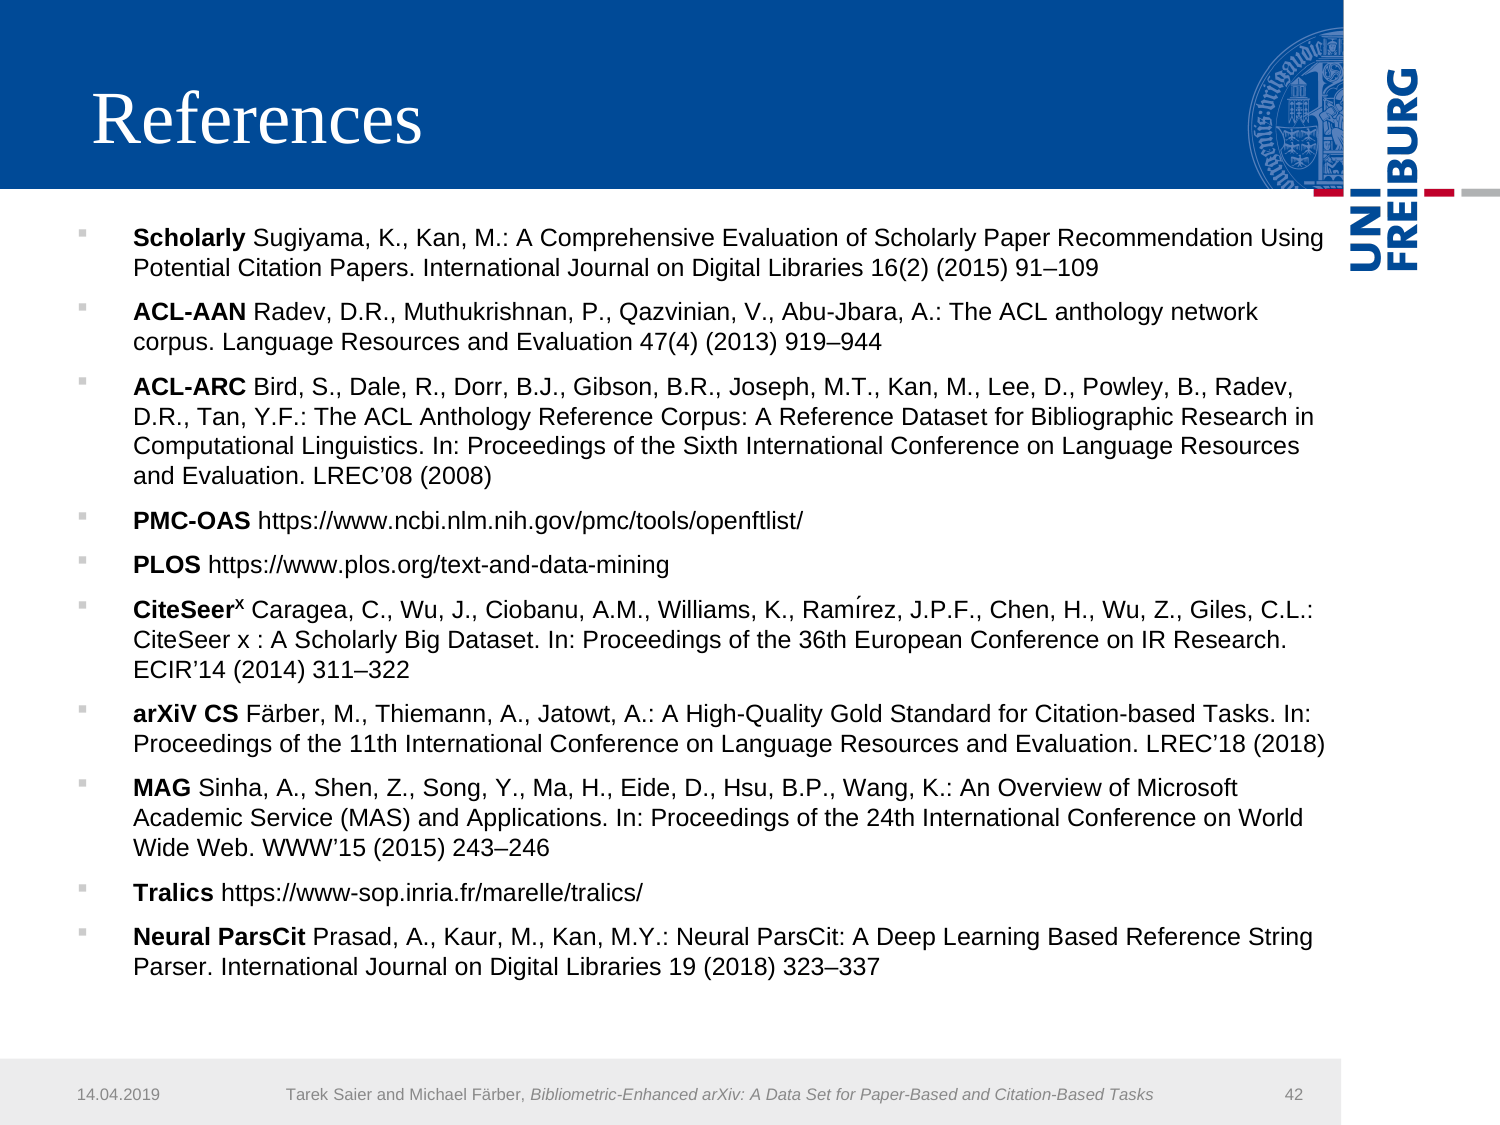

# References
Scholarly Sugiyama, K., Kan, M.: A Comprehensive Evaluation of Scholarly Paper Recommendation Using Potential Citation Papers. International Journal on Digital Libraries 16(2) (2015) 91–109
ACL-AAN Radev, D.R., Muthukrishnan, P., Qazvinian, V., Abu-Jbara, A.: The ACL anthology network corpus. Language Resources and Evaluation 47(4) (2013) 919–944
ACL-ARC Bird, S., Dale, R., Dorr, B.J., Gibson, B.R., Joseph, M.T., Kan, M., Lee, D., Powley, B., Radev, D.R., Tan, Y.F.: The ACL Anthology Reference Corpus: A Reference Dataset for Bibliographic Research in Computational Linguistics. In: Proceedings of the Sixth International Conference on Language Resources and Evaluation. LREC’08 (2008)
PMC-OAS https://www.ncbi.nlm.nih.gov/pmc/tools/openftlist/
PLOS https://www.plos.org/text-and-data-mining
CiteSeerX Caragea, C., Wu, J., Ciobanu, A.M., Williams, K., Ramı́rez, J.P.F., Chen, H., Wu, Z., Giles, C.L.: CiteSeer x : A Scholarly Big Dataset. In: Proceedings of the 36th European Conference on IR Research. ECIR’14 (2014) 311–322
arXiV CS Färber, M., Thiemann, A., Jatowt, A.: A High-Quality Gold Standard for Citation-based Tasks. In: Proceedings of the 11th International Conference on Language Resources and Evaluation. LREC’18 (2018)
MAG Sinha, A., Shen, Z., Song, Y., Ma, H., Eide, D., Hsu, B.P., Wang, K.: An Overview of Microsoft Academic Service (MAS) and Applications. In: Proceedings of the 24th International Conference on World Wide Web. WWW’15 (2015) 243–246
Tralics https://www-sop.inria.fr/marelle/tralics/
Neural ParsCit Prasad, A., Kaur, M., Kan, M.Y.: Neural ParsCit: A Deep Learning Based Reference String Parser. International Journal on Digital Libraries 19 (2018) 323–337
Präsentationstitel
42